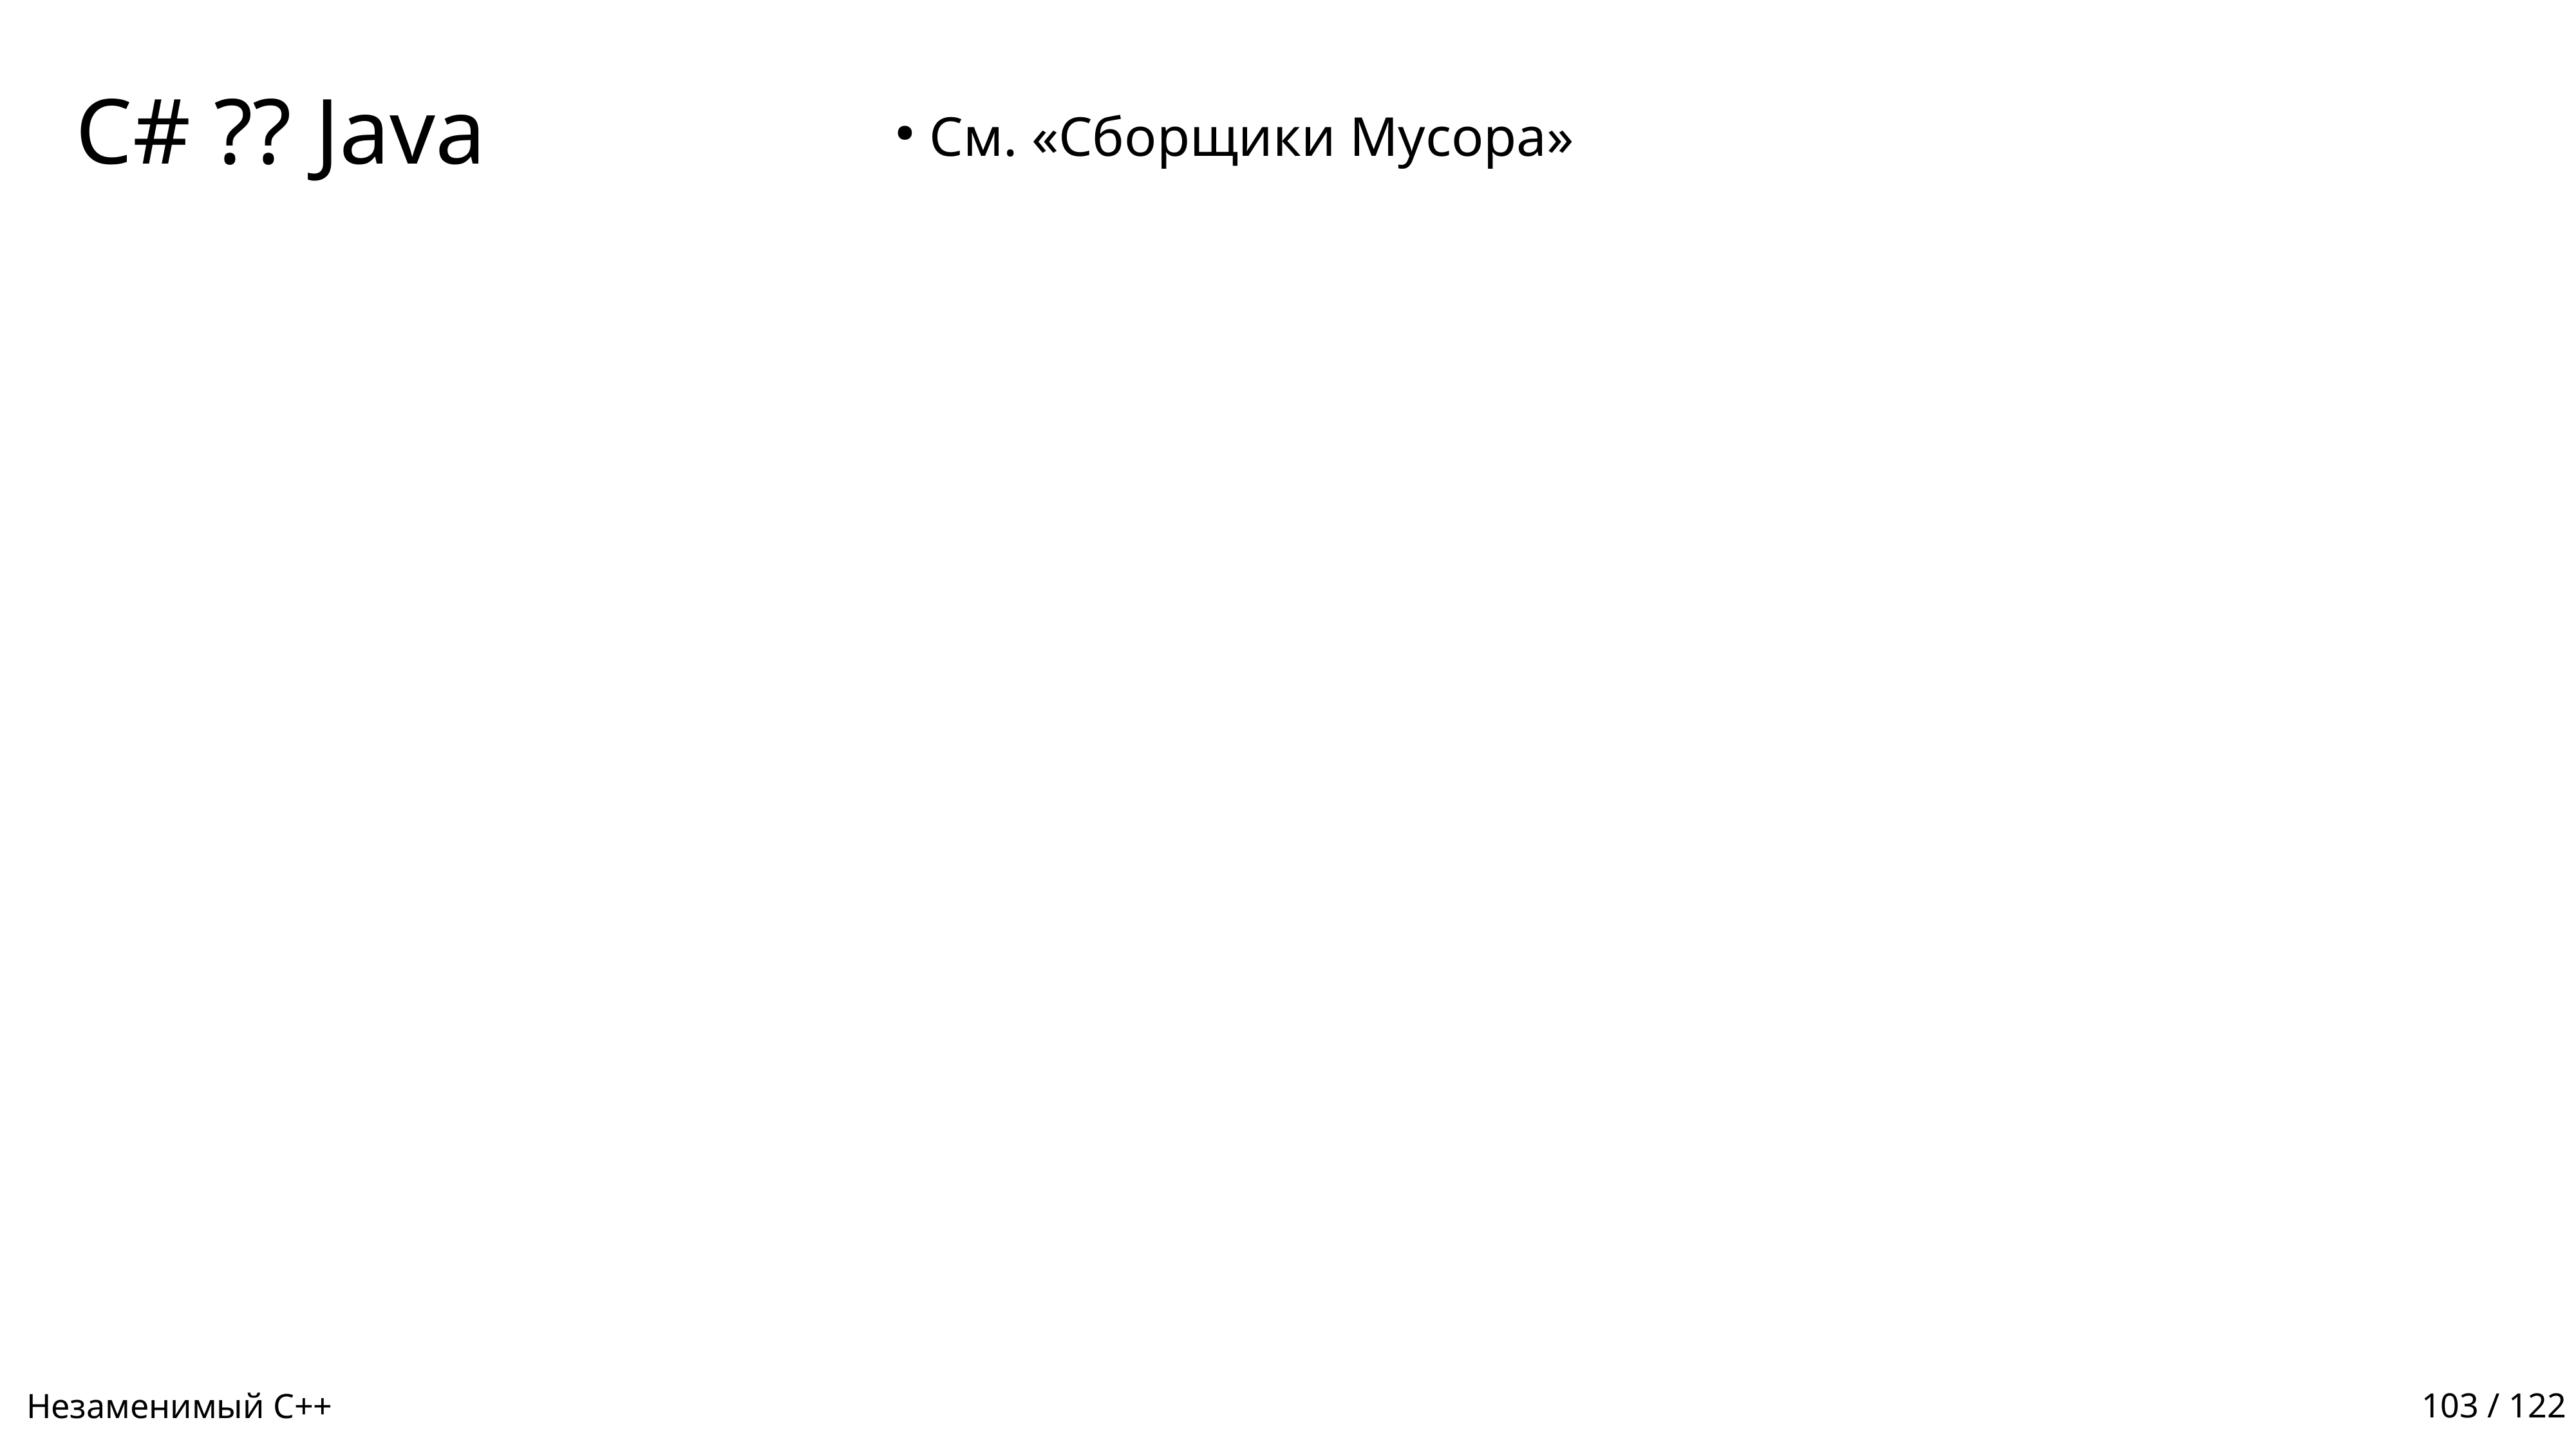

# C# ?? Java
См. «Сборщики Мусора»
Незаменимый C++